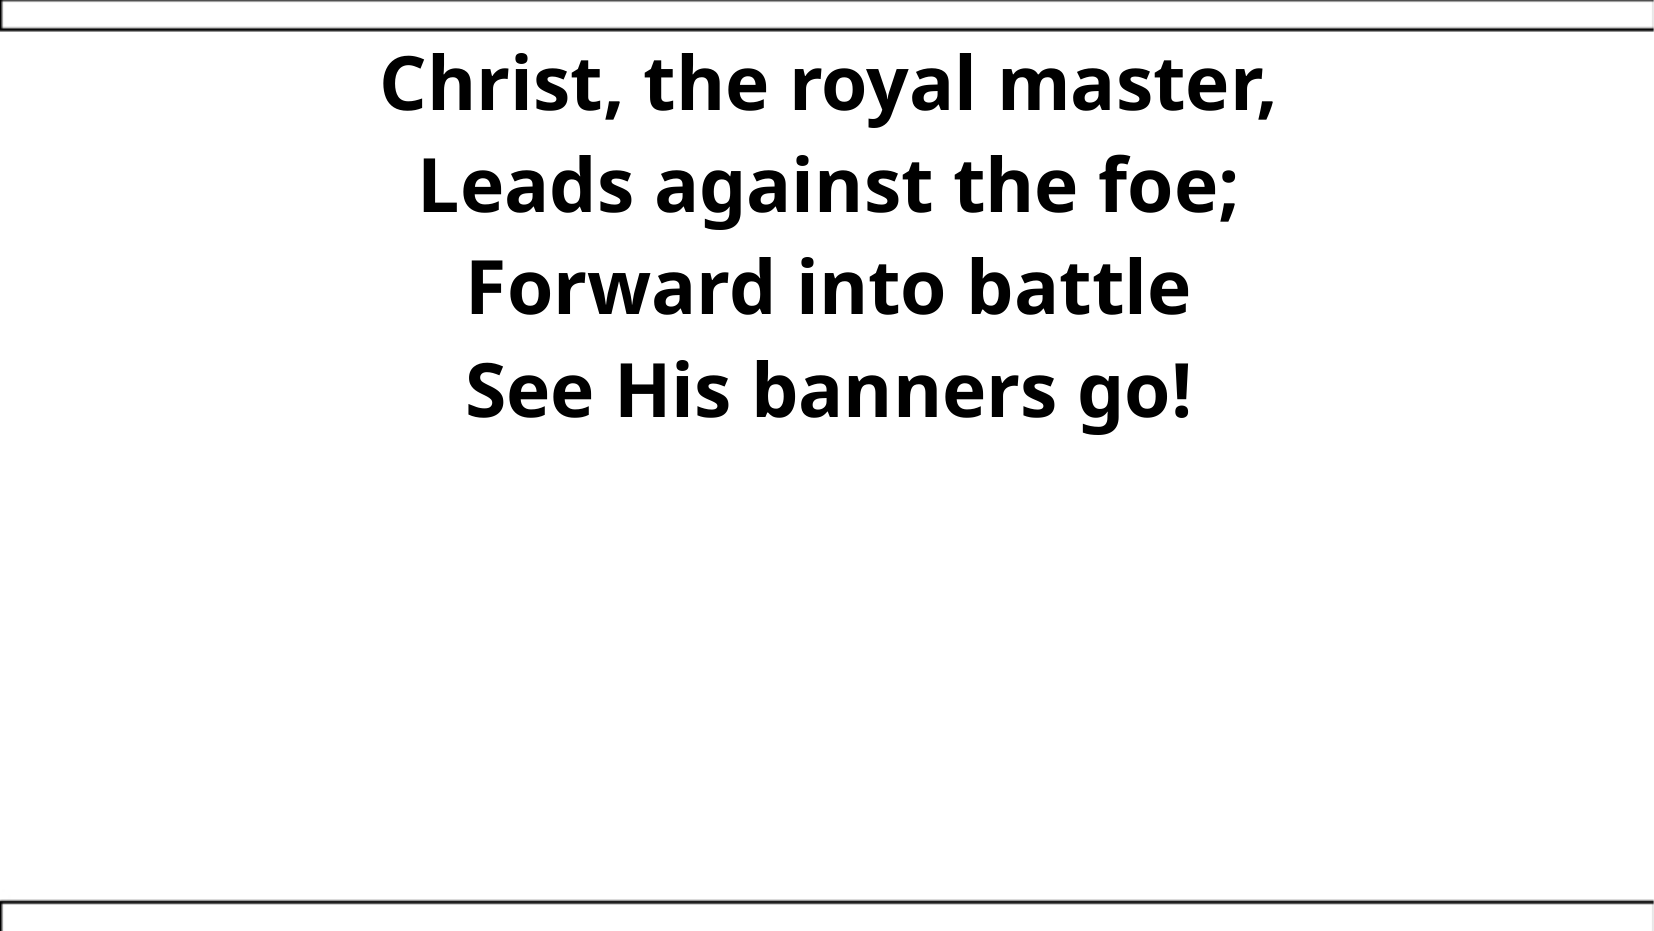

Christ, the royal master,
Leads against the foe;
Forward into battle
See His banners go!